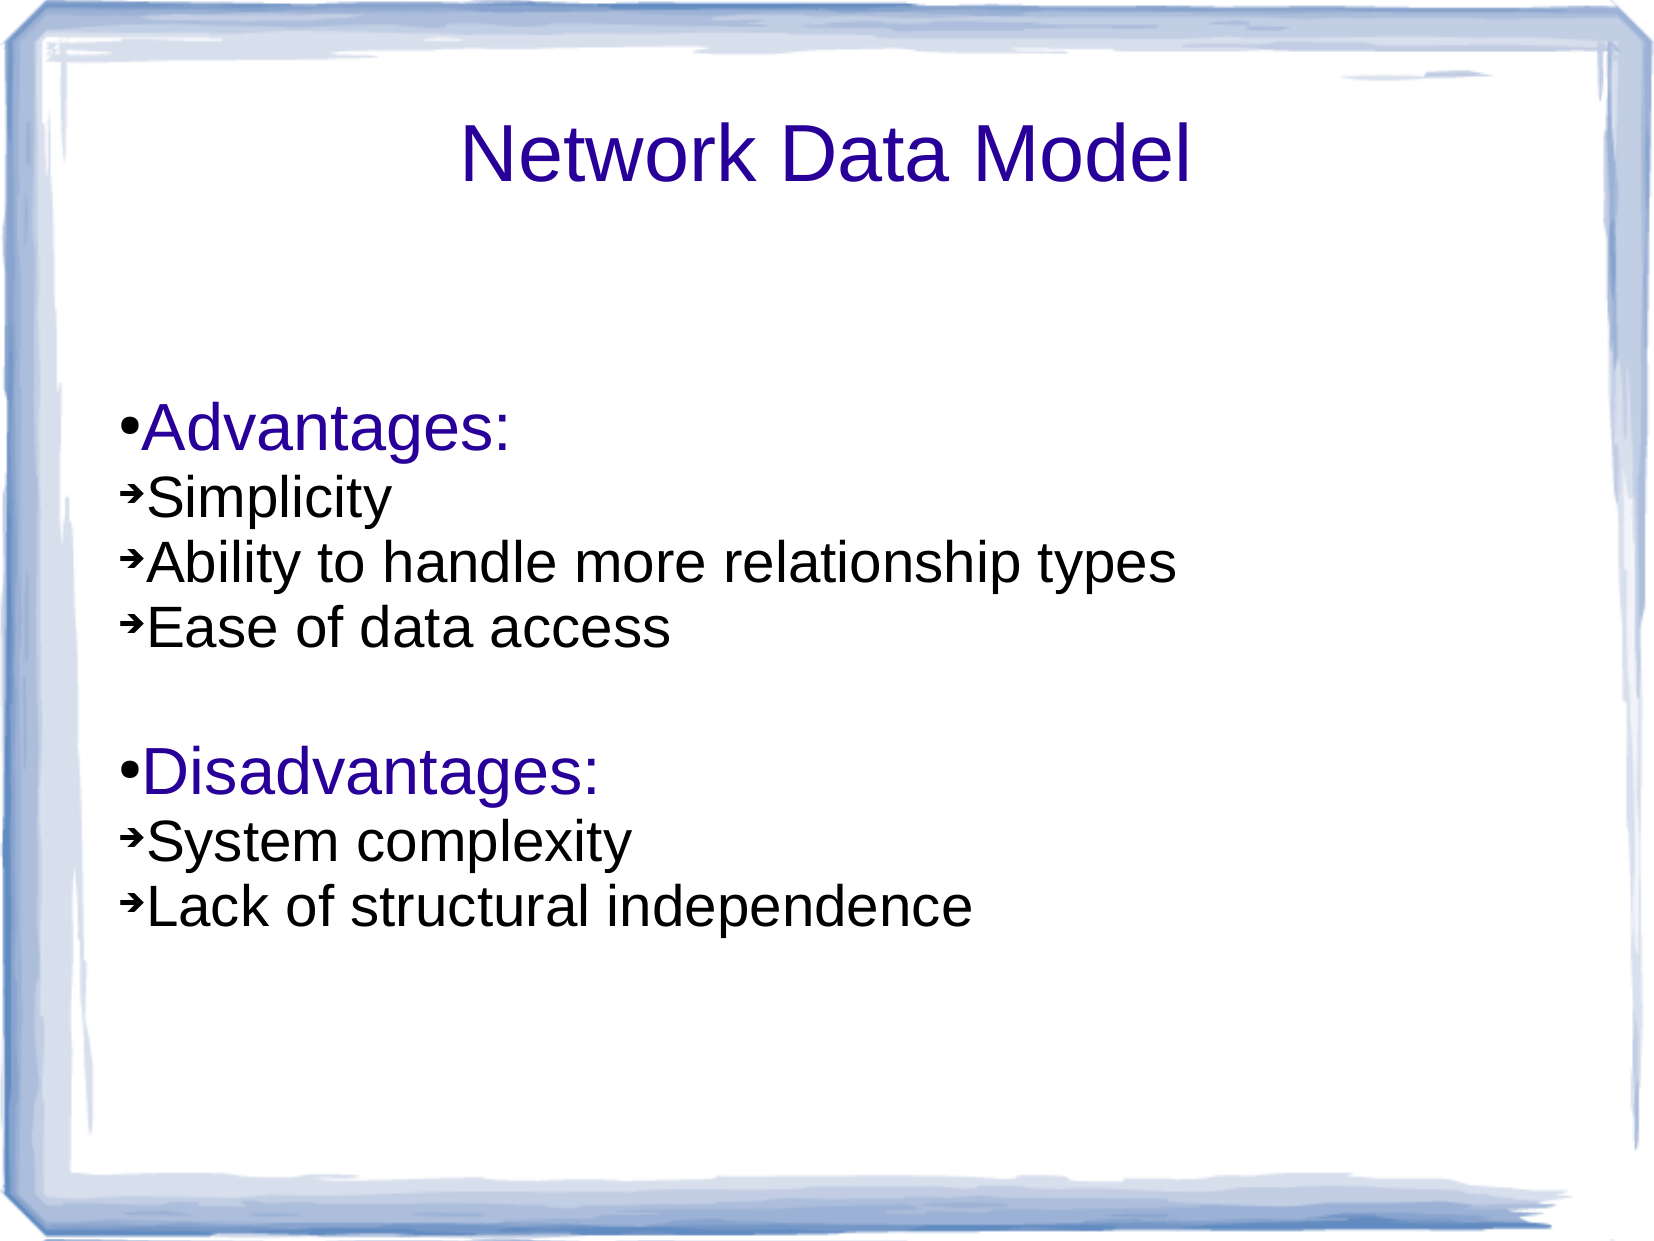

# Network Data Model
Advantages:
Simplicity
Ability to handle more relationship types
Ease of data access
Disadvantages:
System complexity
Lack of structural independence